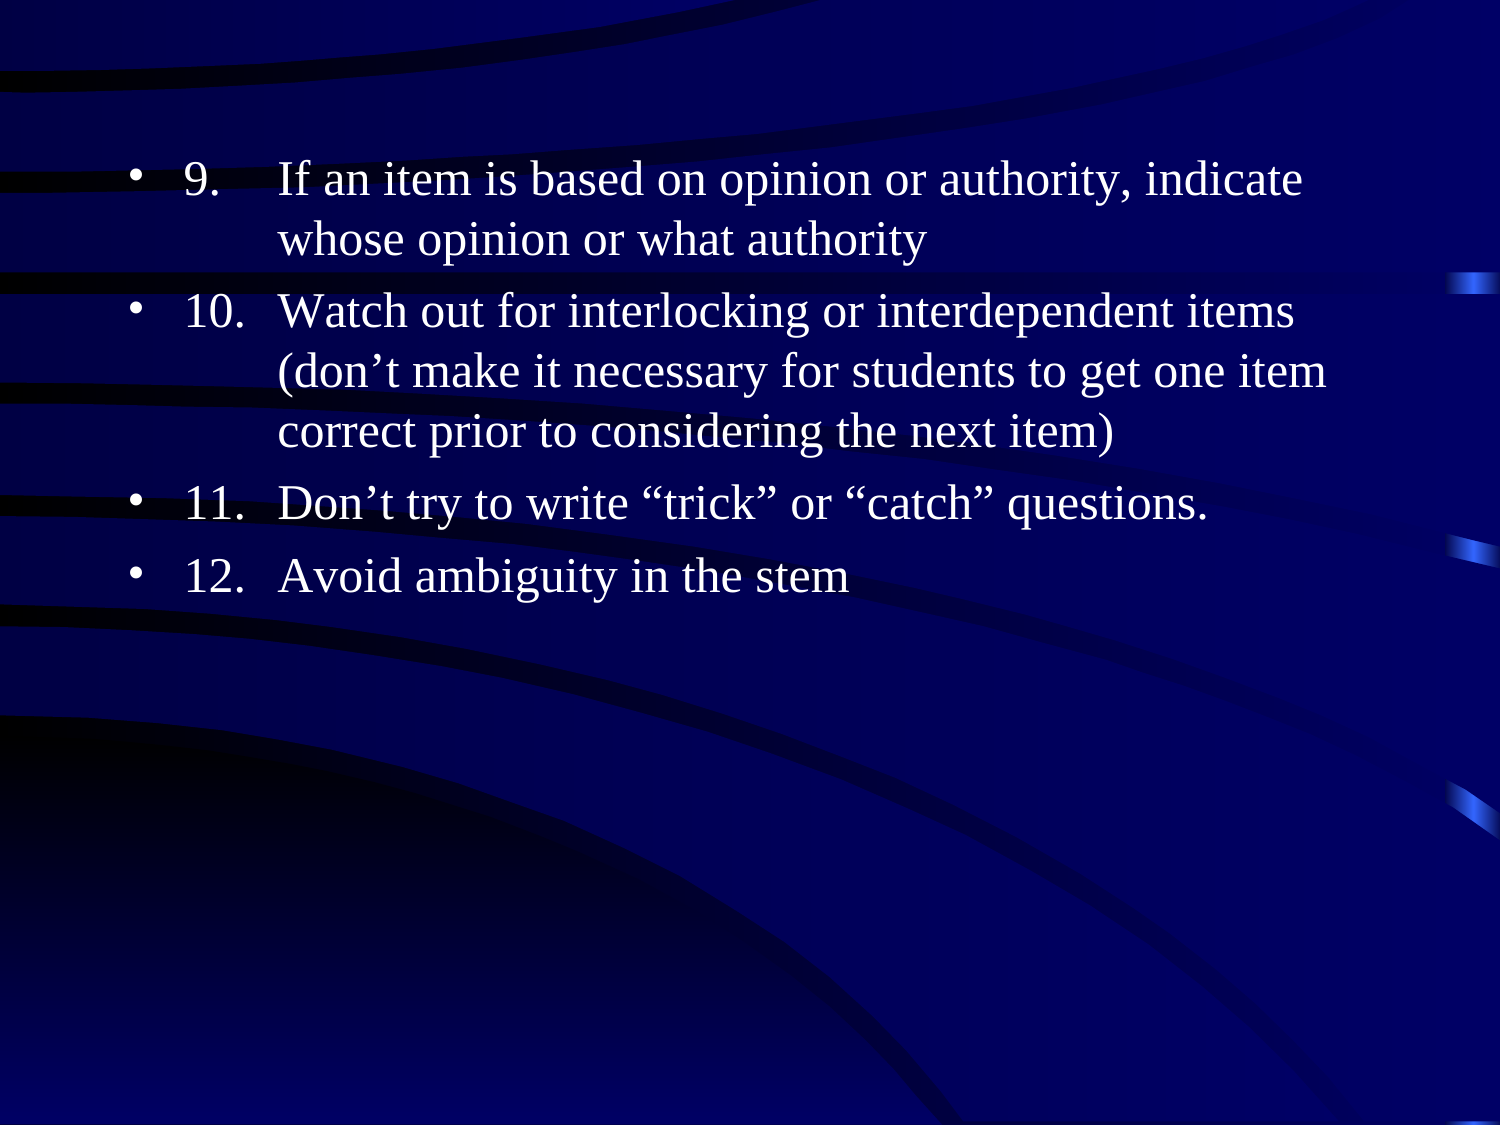

#
9. 	If an item is based on opinion or authority, indicate 		whose opinion or what authority
10. 	Watch out for interlocking or interdependent items 		(don’t make it necessary for students to get one item 	correct prior to considering the next item)
11. 	Don’t try to write “trick” or “catch” questions.
12. 	Avoid ambiguity in the stem